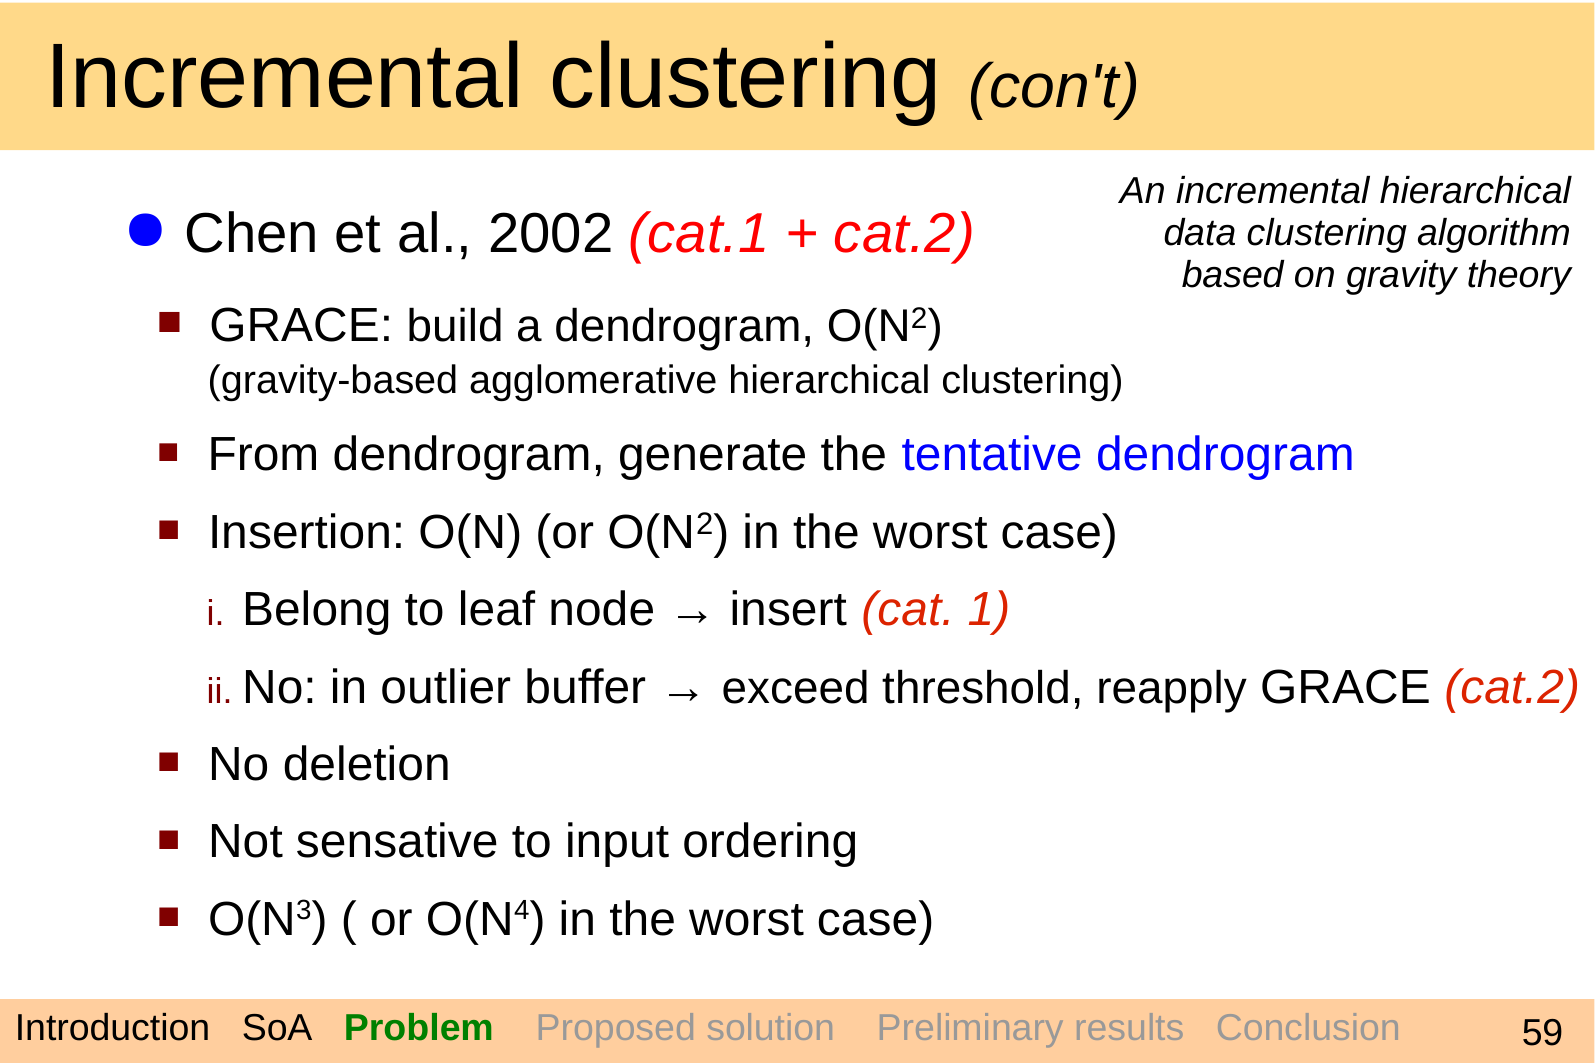

Incremental clustering (con't)
An incremental hierarchical data clustering algorithm based on gravity theory
 Chen et al., 2002 (cat.1 + cat.2)
 GRACE: build a dendrogram, O(N2)
 (gravity-based agglomerative hierarchical clustering)
 From dendrogram, generate the tentative dendrogram
 Insertion: O(N) (or O(N2) in the worst case)
Belong to leaf node → insert (cat. 1)
No: in outlier buffer → exceed threshold, reapply GRACE (cat.2)
 No deletion
 Not sensative to input ordering
 O(N3) ( or O(N4) in the worst case)
#
Introduction SoA Problem Proposed solution Preliminary results Conclusion